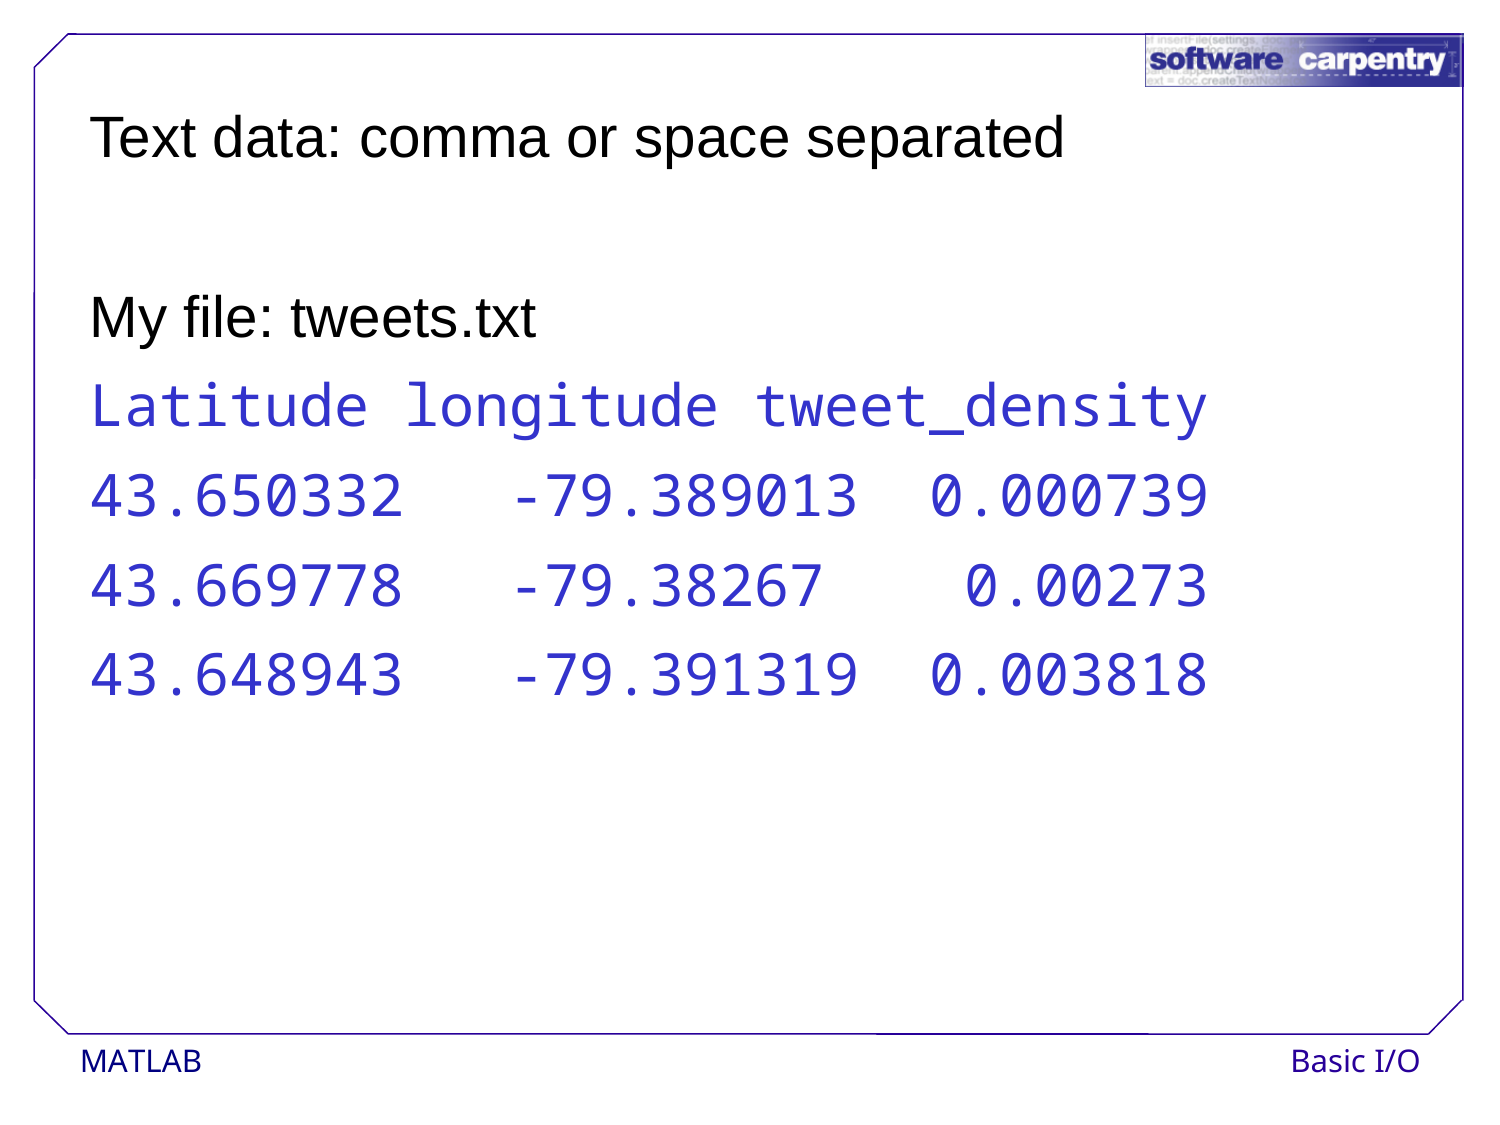

# Text data: comma or space separated
My file: tweets.txt
Latitude longitude tweet_density
43.650332 -79.389013 0.000739
43.669778 -79.38267 0.00273
43.648943 -79.391319 0.003818